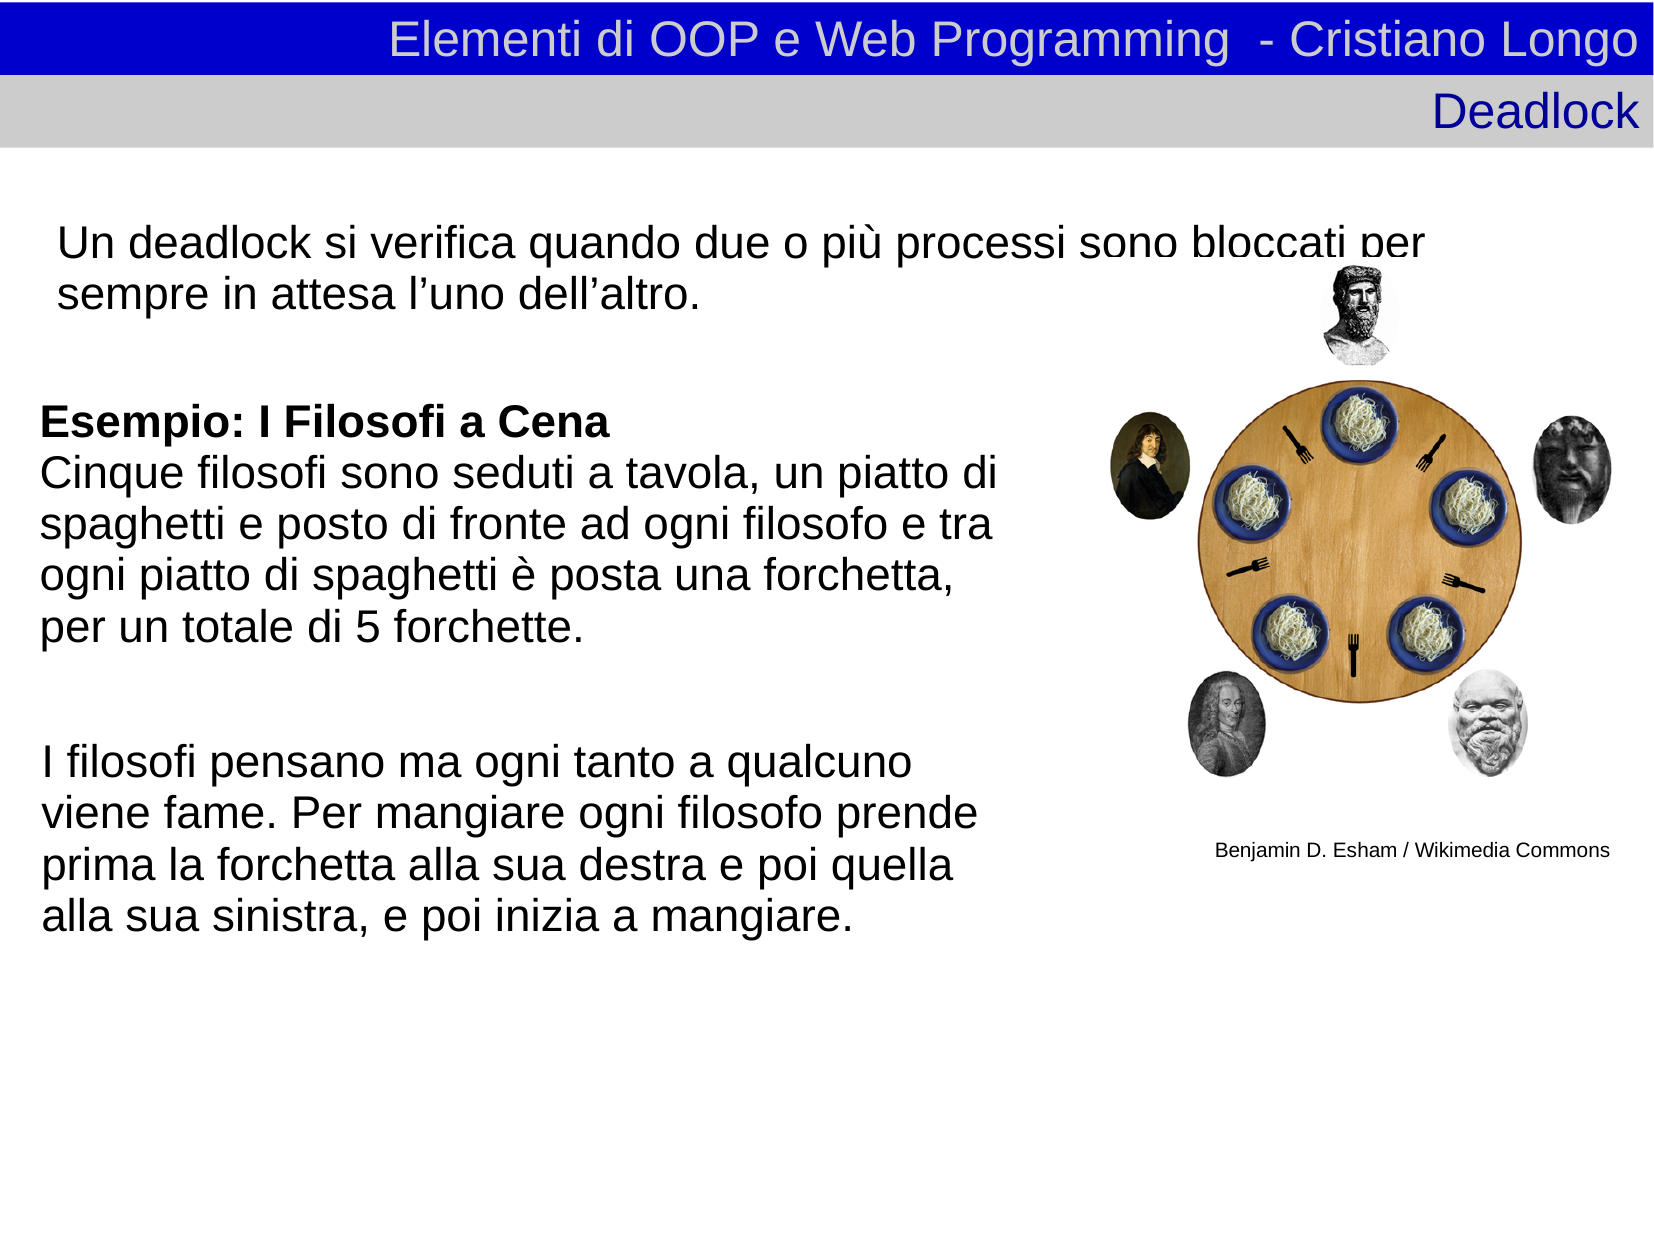

# Elementi di OOP e Web Programming - Cristiano Longo
Deadlock
Un deadlock si verifica quando due o più processi sono bloccati per sempre in attesa l’uno dell’altro.
Esempio: I Filosofi a Cena
Cinque filosofi sono seduti a tavola, un piatto di spaghetti e posto di fronte ad ogni filosofo e tra ogni piatto di spaghetti è posta una forchetta, per un totale di 5 forchette.
I filosofi pensano ma ogni tanto a qualcuno viene fame. Per mangiare ogni filosofo prende prima la forchetta alla sua destra e poi quella alla sua sinistra, e poi inizia a mangiare.
Benjamin D. Esham / Wikimedia Commons